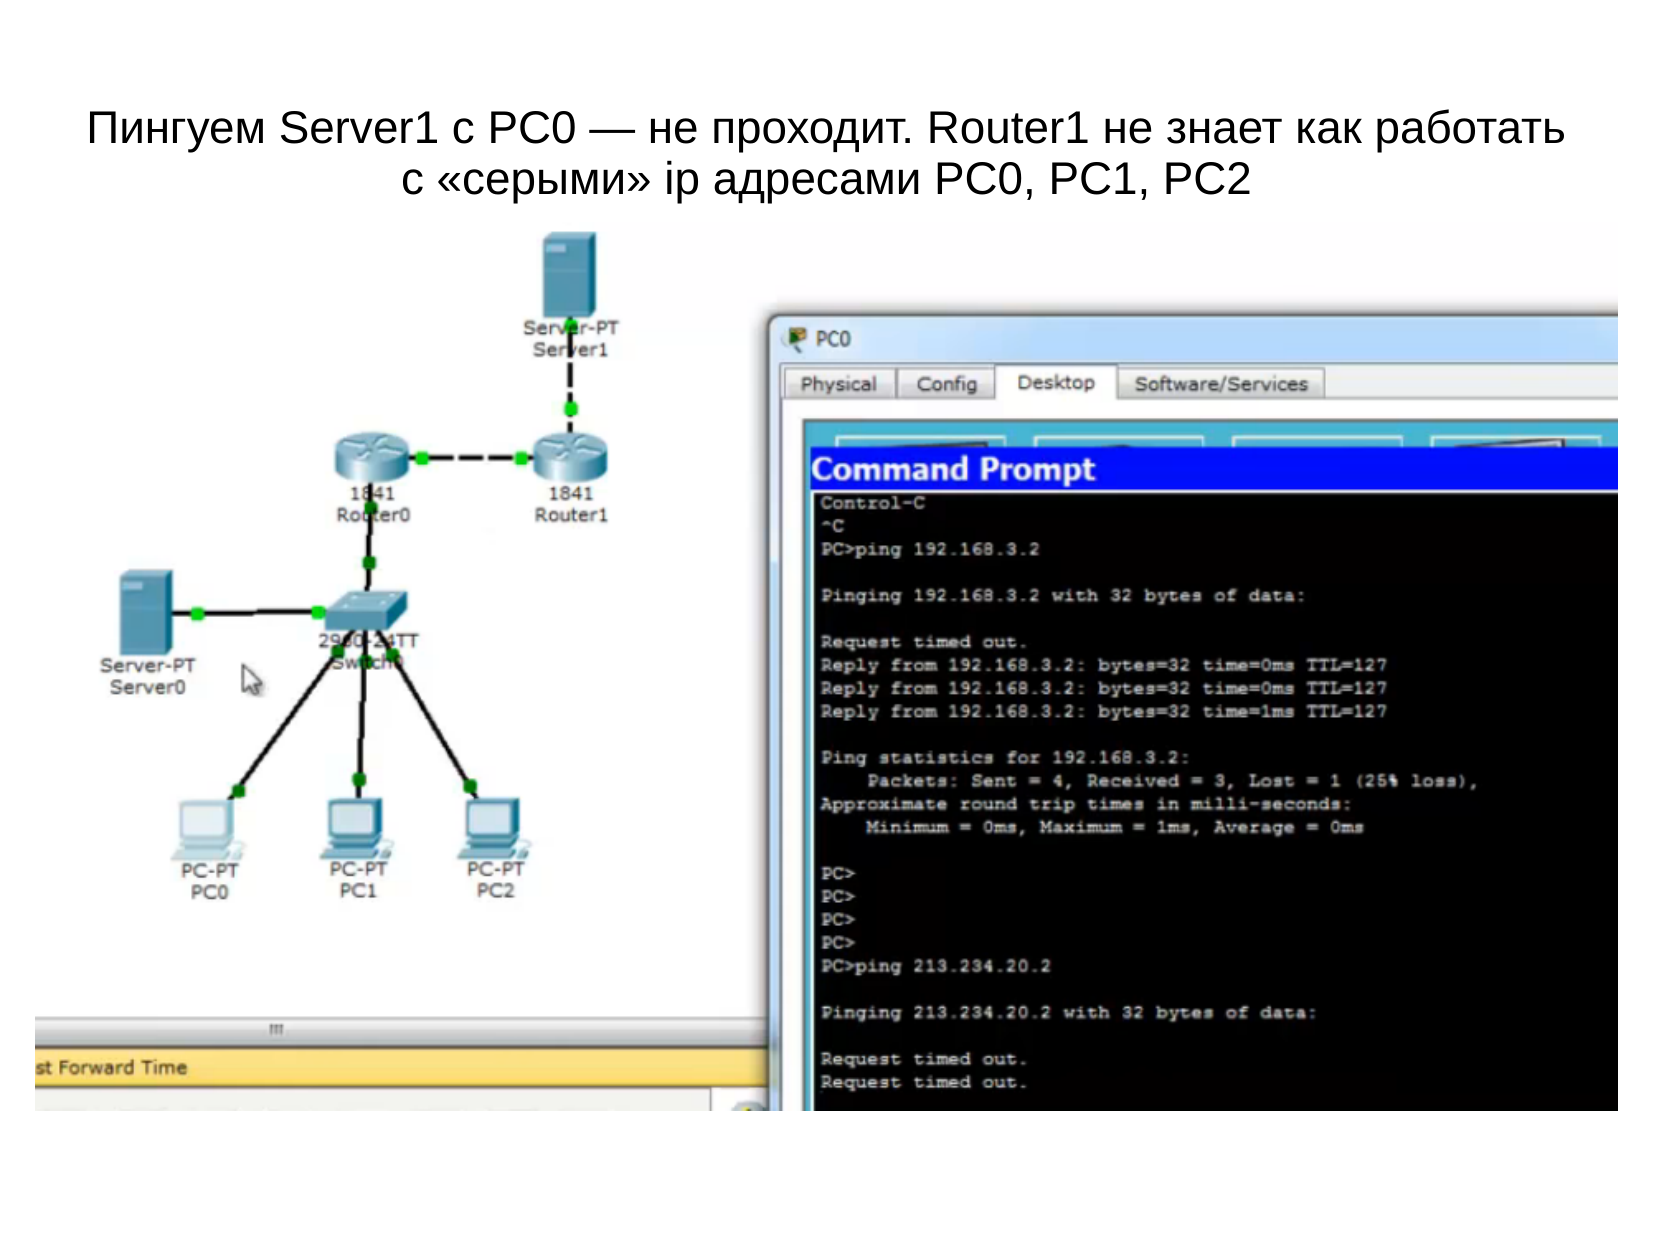

# Пингуем Server1 с PC0 — не проходит. Router1 не знает как работать с «серыми» ip адресами PC0, PC1, PC2